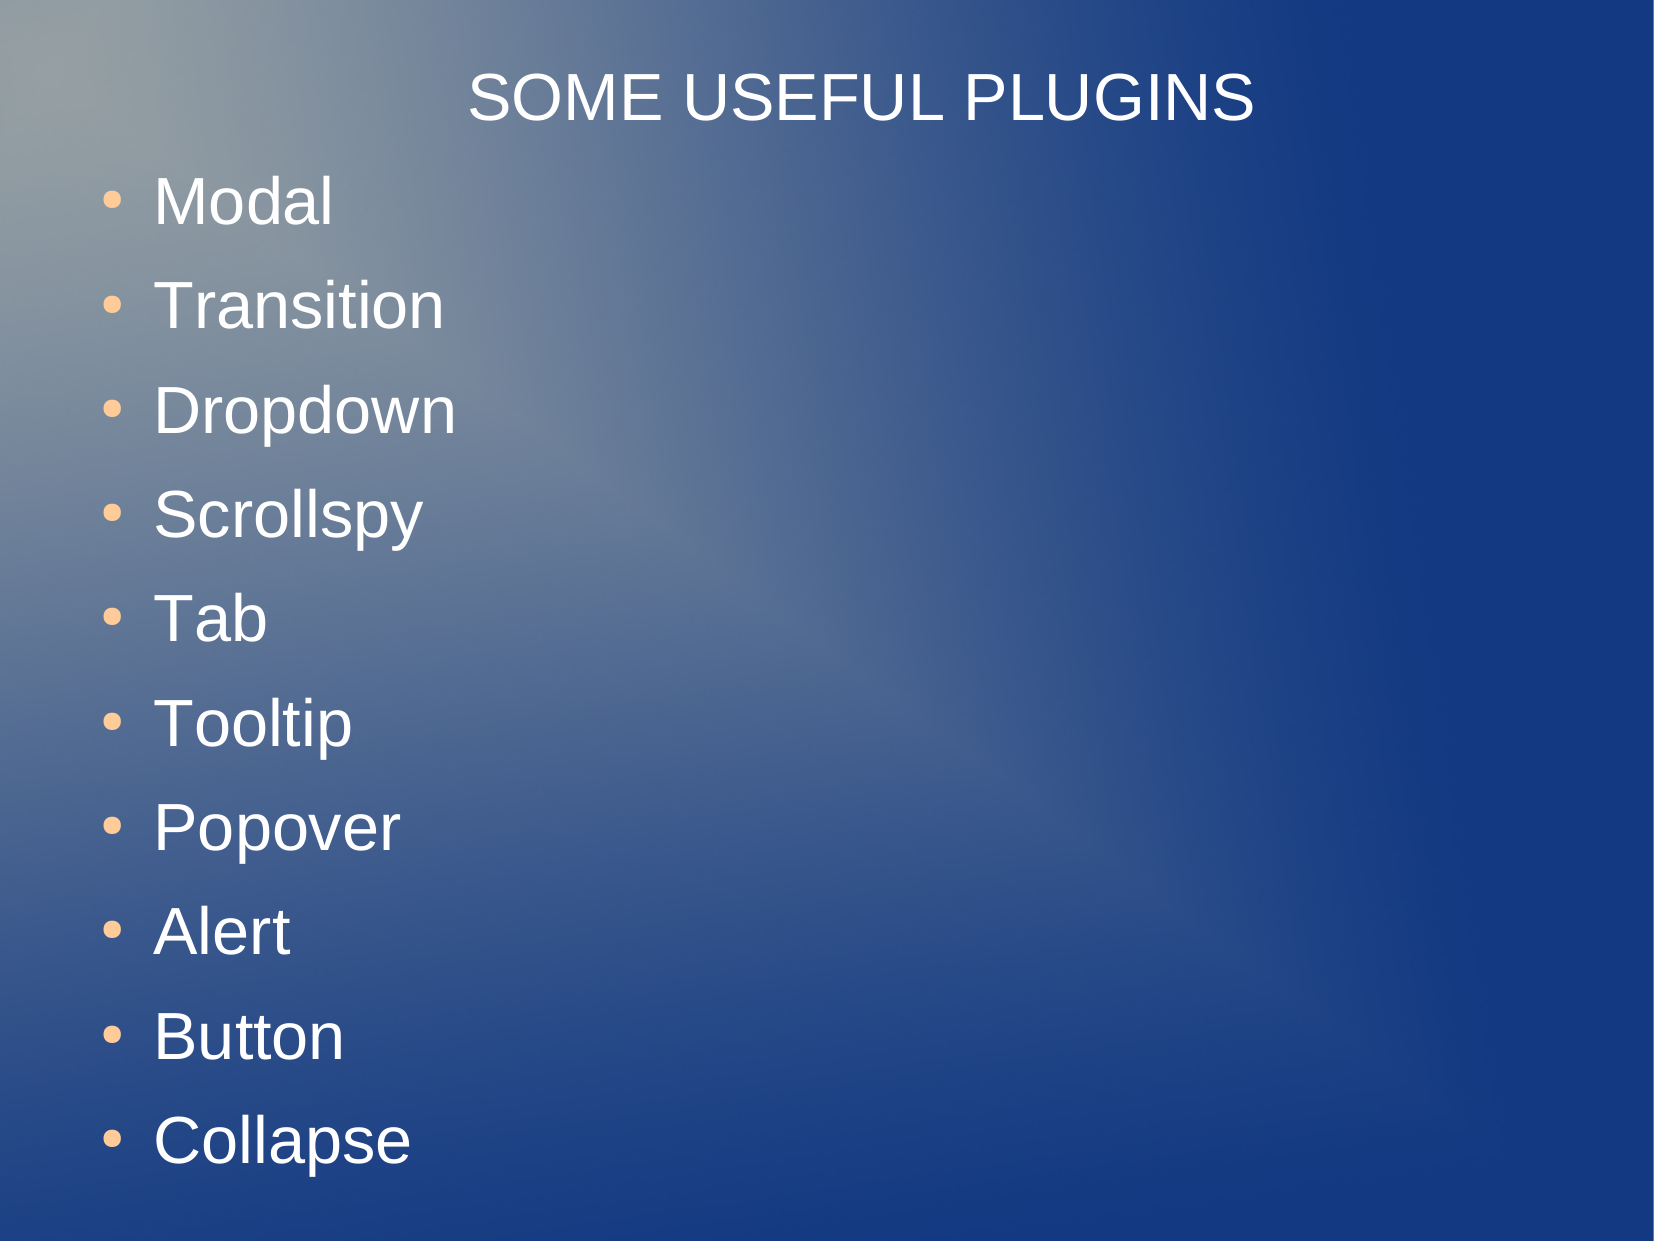

# SOME USEFUL PLUGINS
Modal
Transition
Dropdown
Scrollspy
Tab
Tooltip
Popover
Alert
Button
Collapse